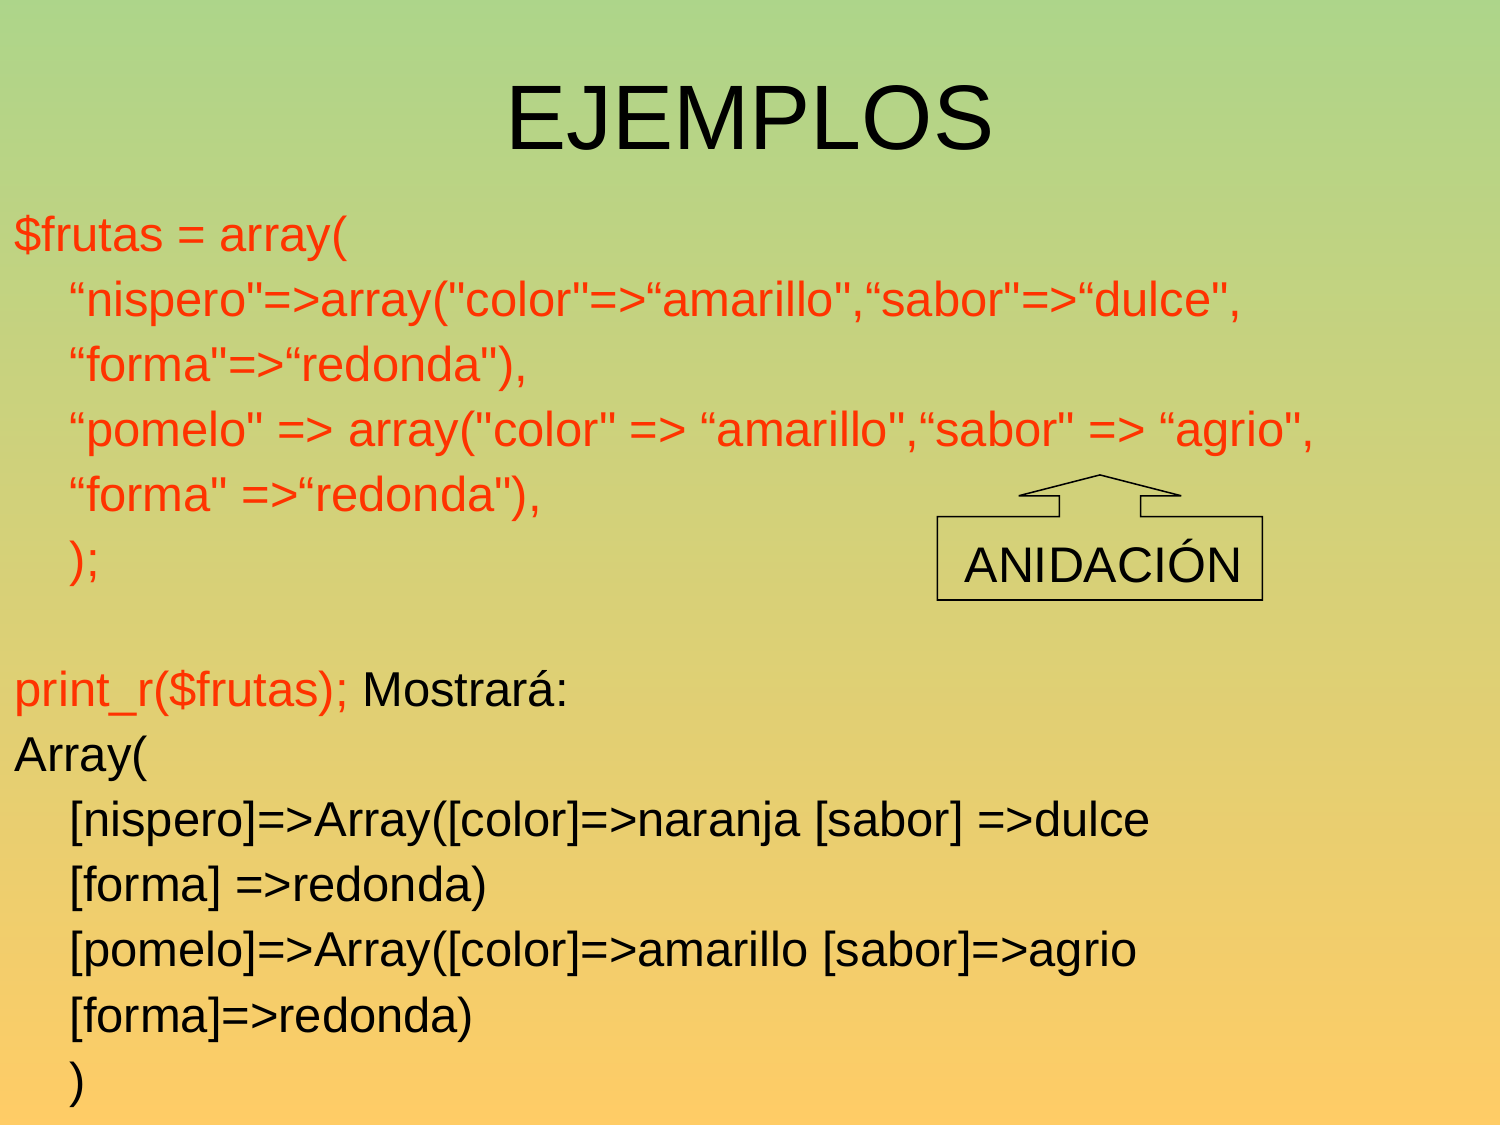

# $frutas = array(
	“nispero"=>array("color"=>“amarillo",“sabor"=>“dulce",
		“forma"=>“redonda"),
	“pomelo" => array("color" => “amarillo",“sabor" => “agrio",
		“forma" =>“redonda"),
	);
print_r($frutas); Mostrará:
Array(
	[nispero]=>Array([color]=>naranja [sabor] =>dulce
		[forma] =>redonda)
	[pomelo]=>Array([color]=>amarillo [sabor]=>agrio
		[forma]=>redonda)
	)
EJEMPLOS
ANIDACIÓN